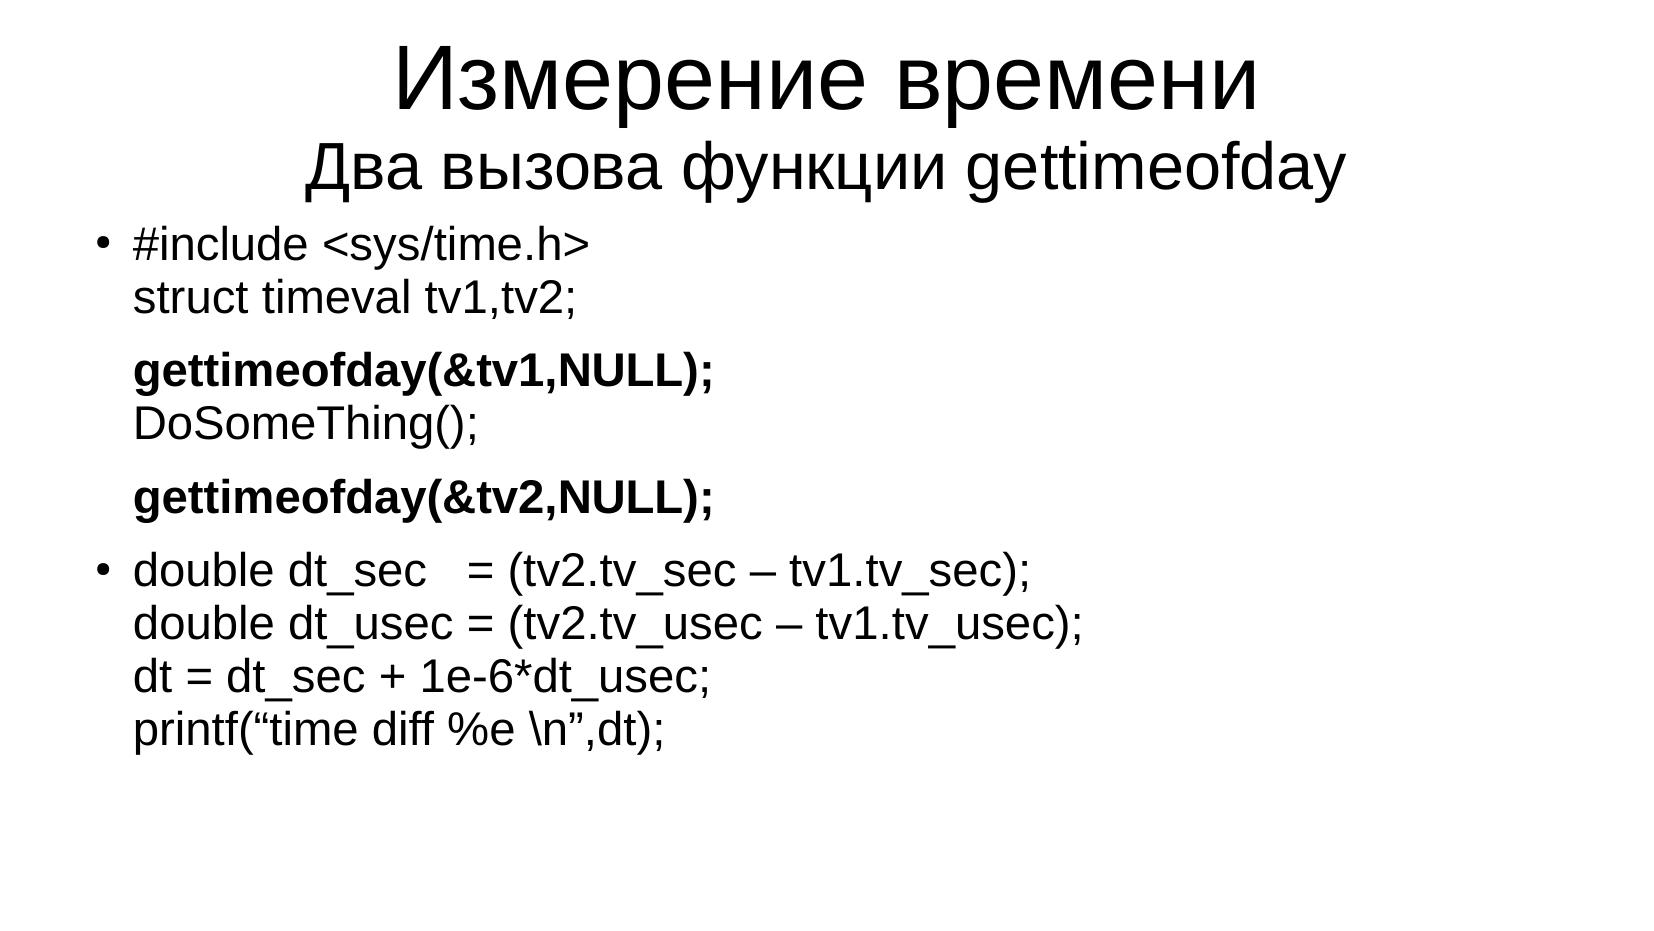

# Измерение времени Два вызова функции gettimeofday
#include <sys/time.h>
struct timeval tv1,tv2;
gettimeofday(&tv1,NULL);
DoSomeThing();
gettimeofday(&tv2,NULL);
double dt_sec = (tv2.tv_sec – tv1.tv_sec);
double dt_usec = (tv2.tv_usec – tv1.tv_usec);
dt = dt_sec + 1e-6*dt_usec;
printf(“time diff %e \n”,dt);